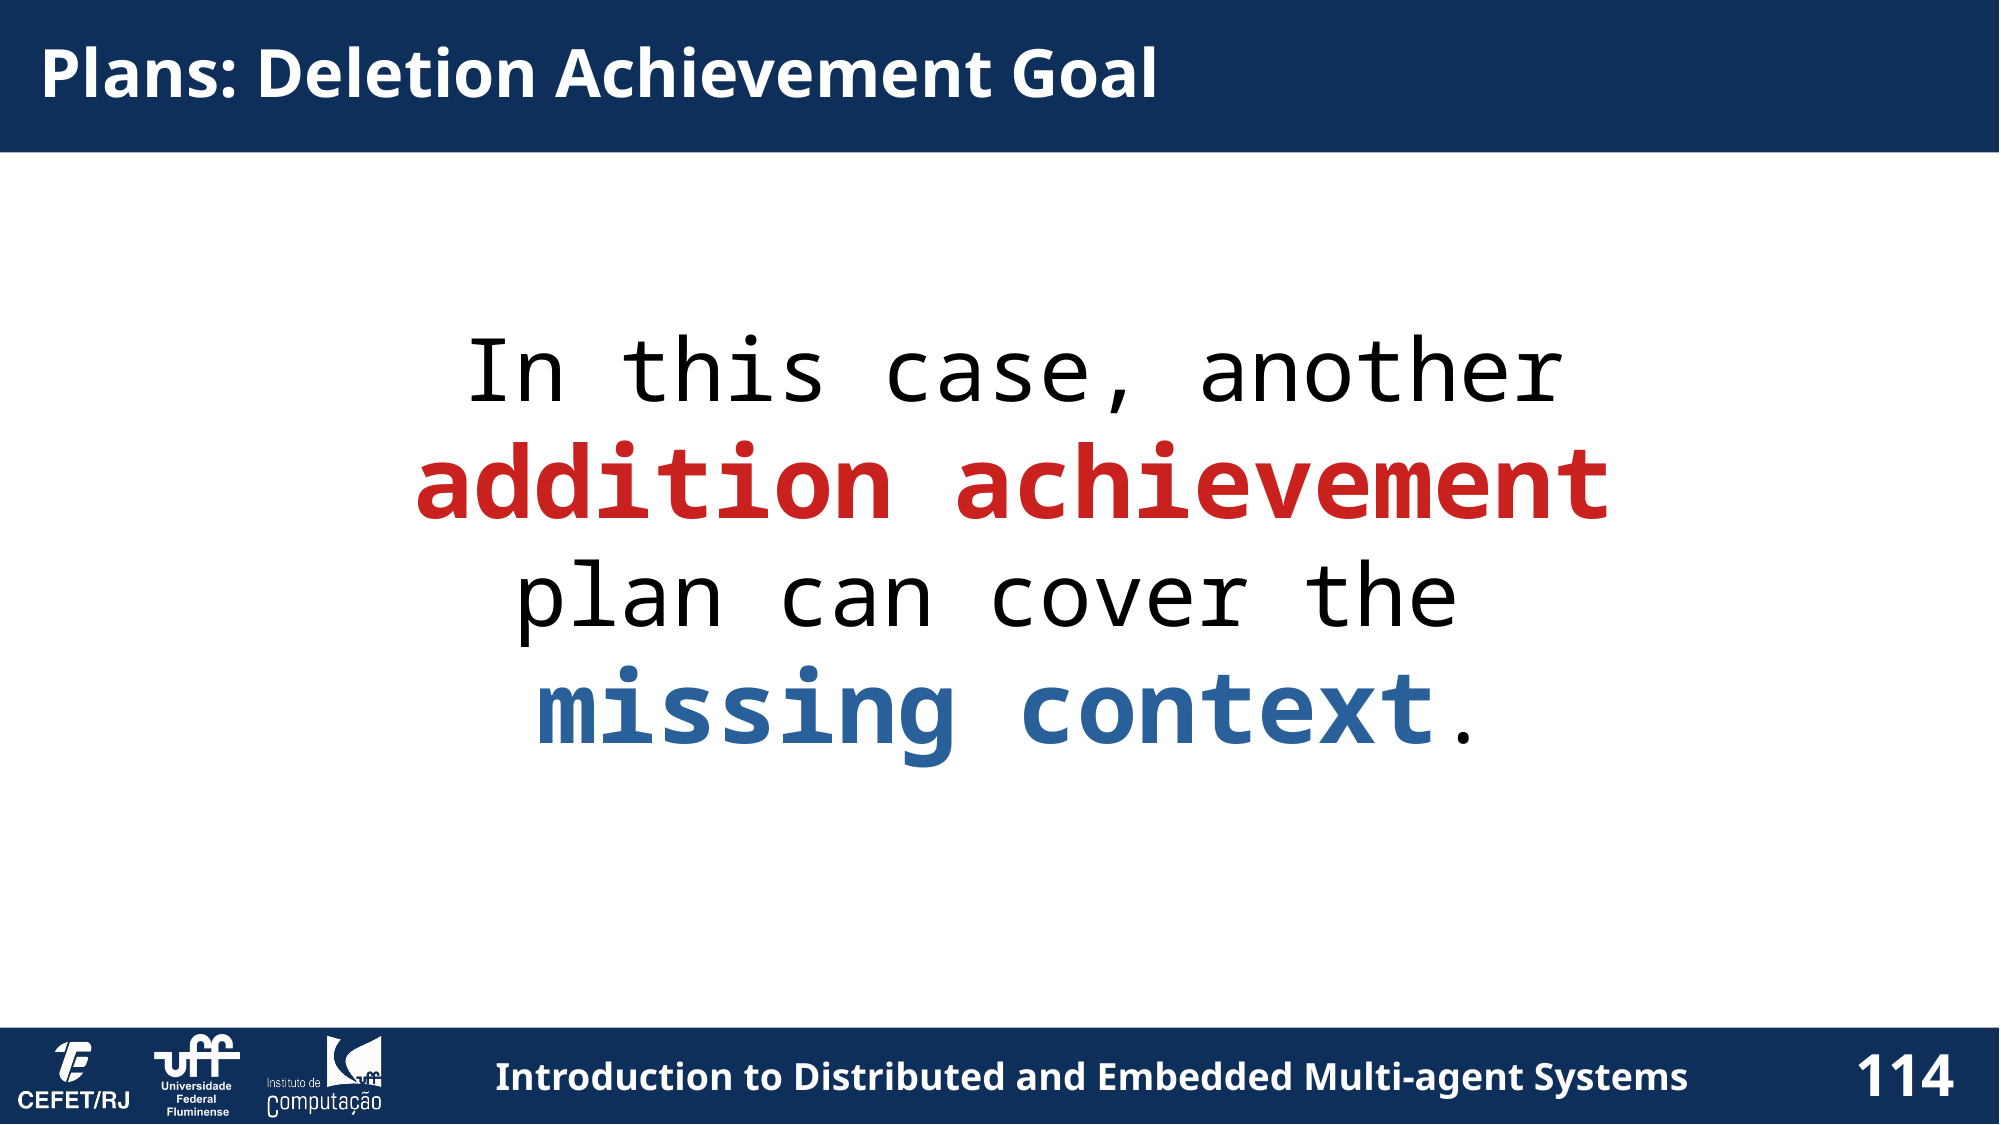

Plans: Deletion Achievement Goal
In this case, another addition achievement plan can cover the
missing context.